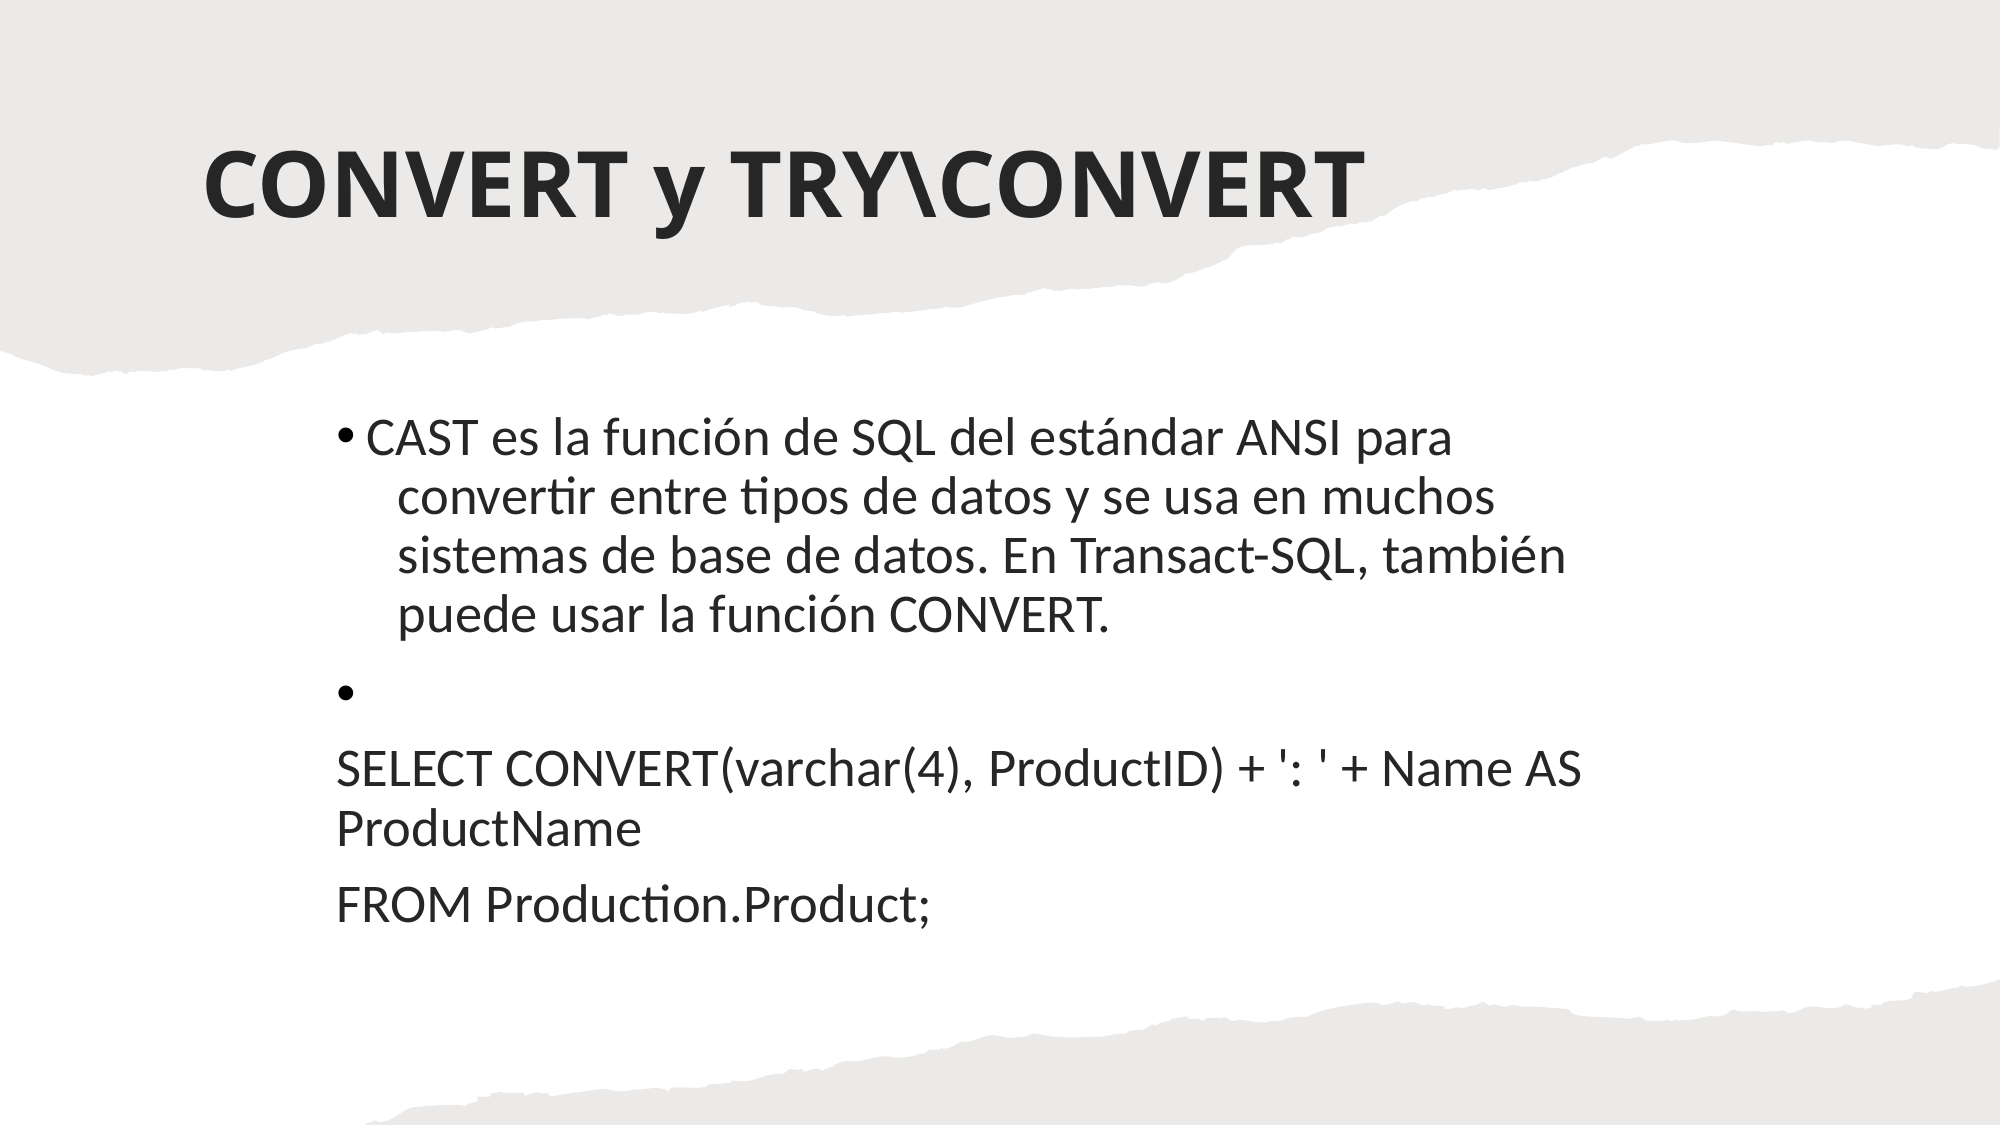

# CONVERT y TRY\CONVERT
CAST es la función de SQL del estándar ANSI para convertir entre tipos de datos y se usa en muchos sistemas de base de datos. En Transact-SQL, también puede usar la función CONVERT.
SELECT CONVERT(varchar(4), ProductID) + ': ' + Name AS ProductName
FROM Production.Product;